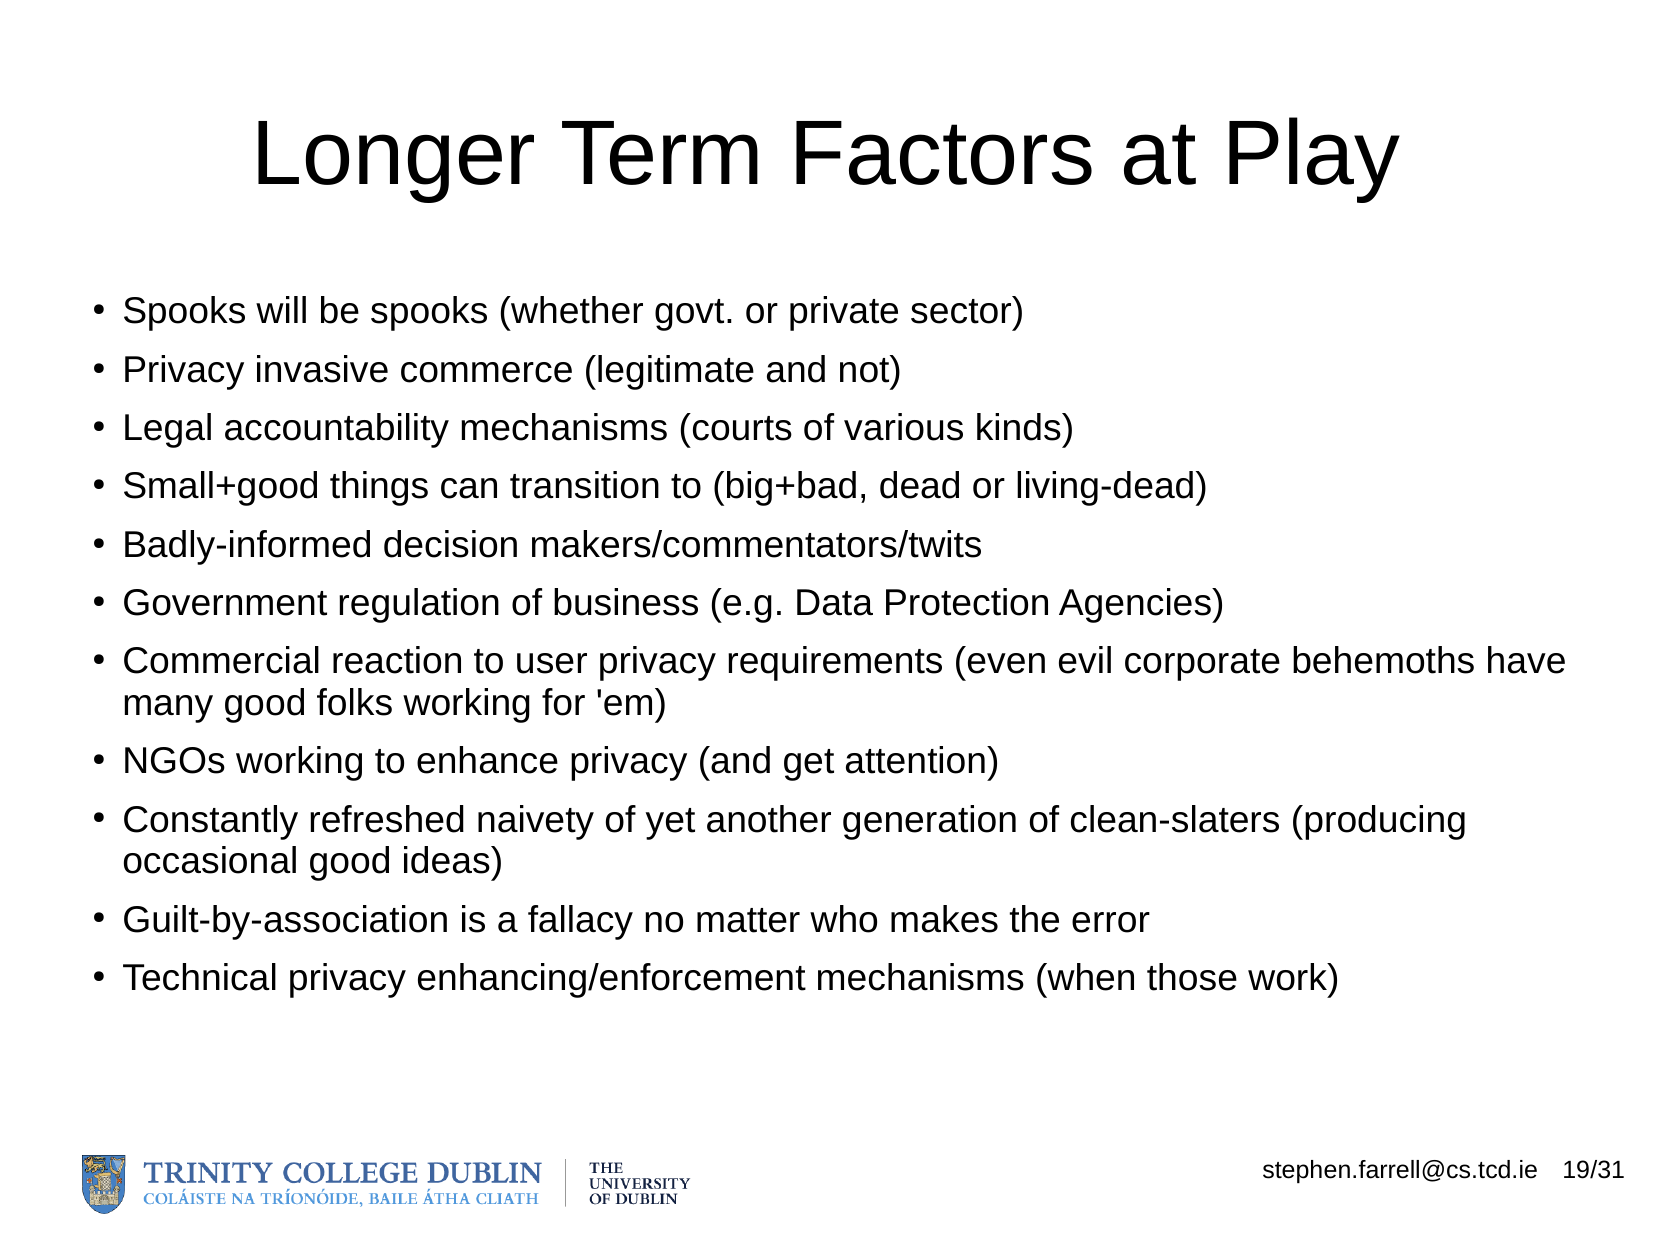

# Longer Term Factors at Play
Spooks will be spooks (whether govt. or private sector)
Privacy invasive commerce (legitimate and not)
Legal accountability mechanisms (courts of various kinds)
Small+good things can transition to (big+bad, dead or living-dead)
Badly-informed decision makers/commentators/twits
Government regulation of business (e.g. Data Protection Agencies)
Commercial reaction to user privacy requirements (even evil corporate behemoths have many good folks working for 'em)
NGOs working to enhance privacy (and get attention)
Constantly refreshed naivety of yet another generation of clean-slaters (producing occasional good ideas)
Guilt-by-association is a fallacy no matter who makes the error
Technical privacy enhancing/enforcement mechanisms (when those work)